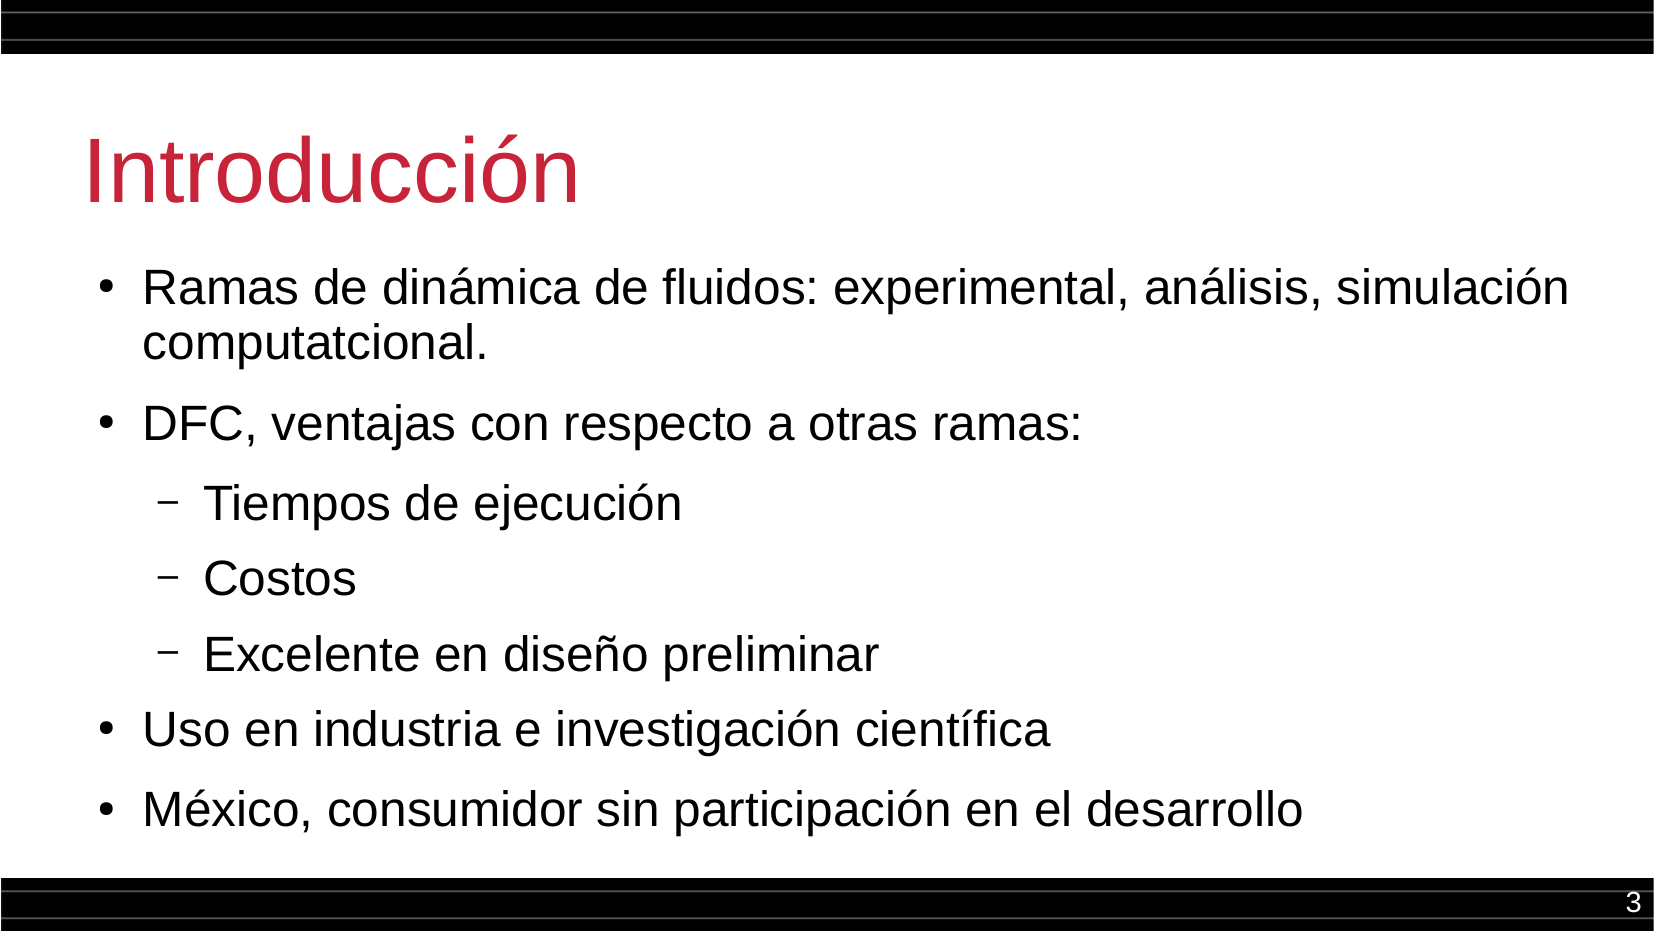

# Introducción
Ramas de dinámica de fluidos: experimental, análisis, simulación computatcional.
DFC, ventajas con respecto a otras ramas:
Tiempos de ejecución
Costos
Excelente en diseño preliminar
Uso en industria e investigación científica
México, consumidor sin participación en el desarrollo